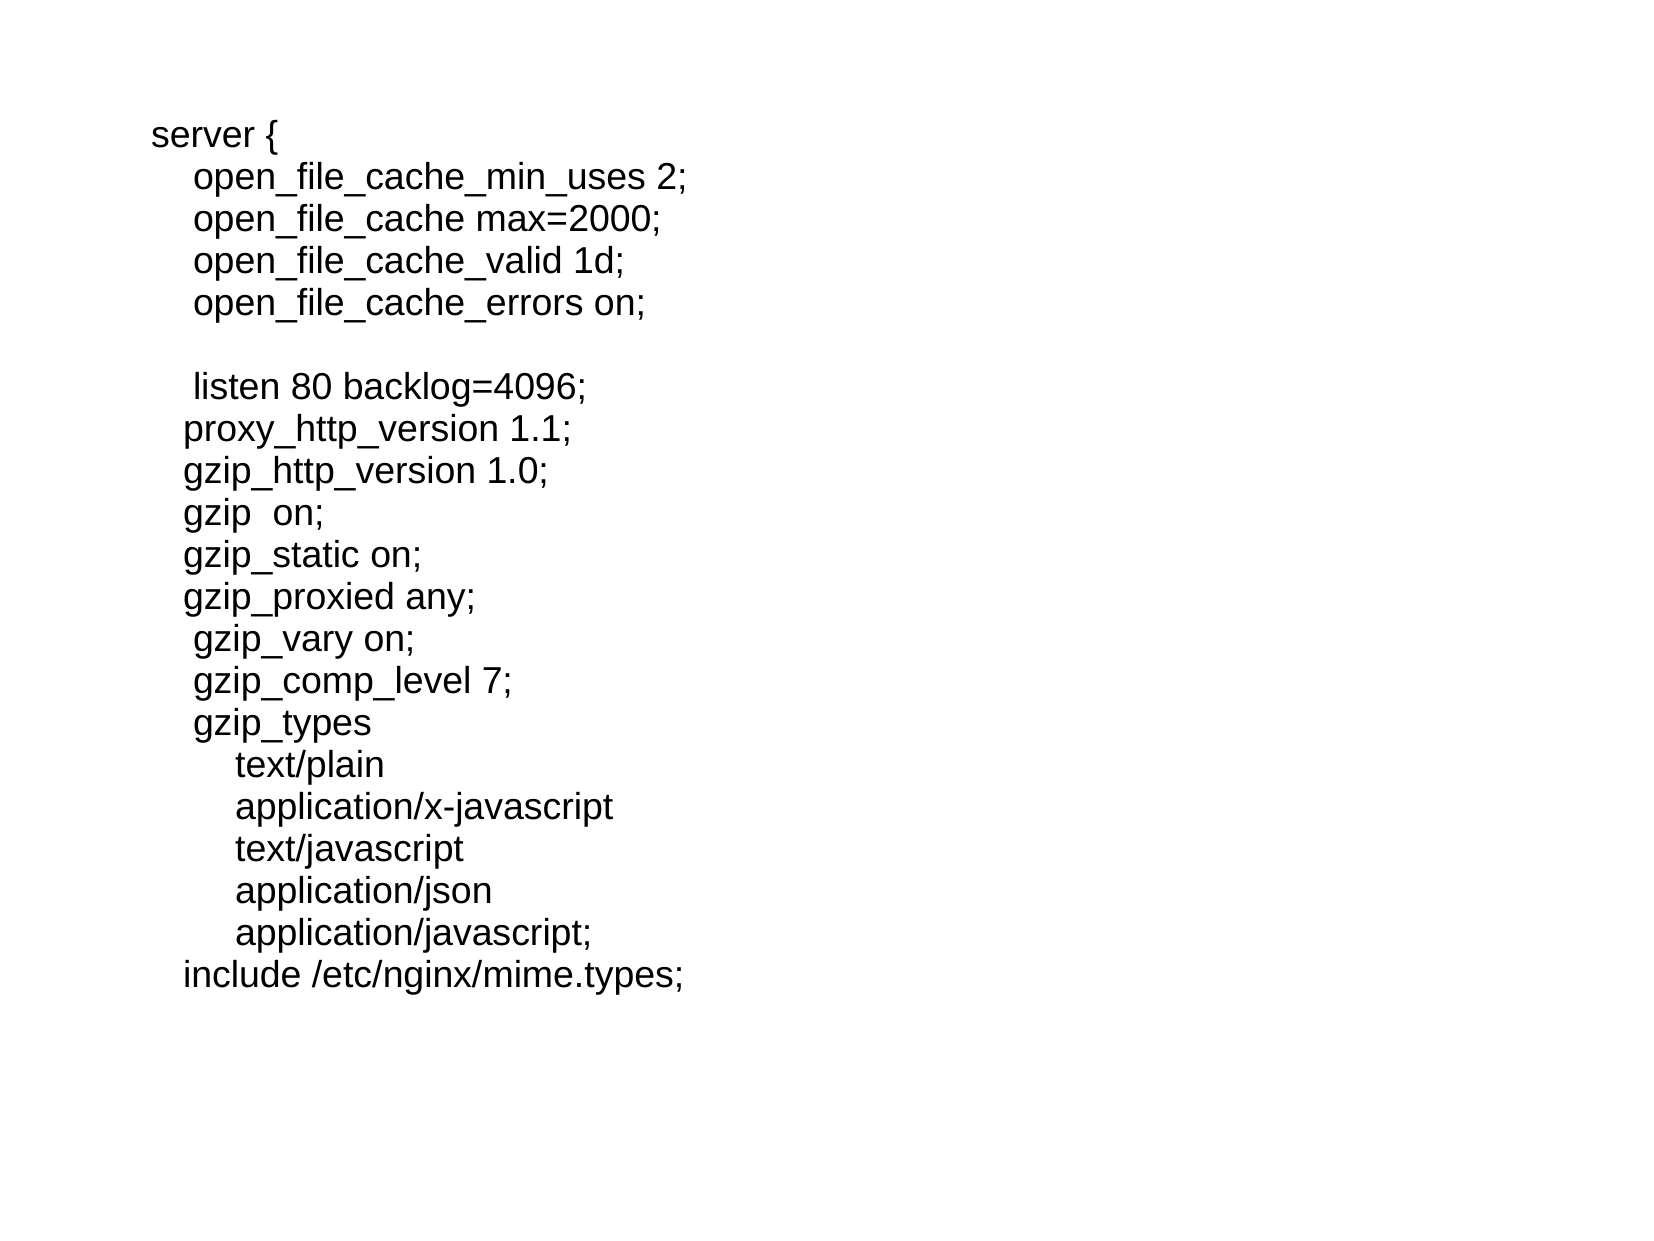

server {
 open_file_cache_min_uses 2;
 open_file_cache max=2000;
 open_file_cache_valid 1d;
 open_file_cache_errors on;
 listen 80 backlog=4096;
	proxy_http_version 1.1;
	gzip_http_version 1.0;
	gzip on;
	gzip_static on;
	gzip_proxied any;
 gzip_vary on;
 gzip_comp_level 7;
 gzip_types
 text/plain
 application/x-javascript
 text/javascript
 application/json
 application/javascript;
	include /etc/nginx/mime.types;